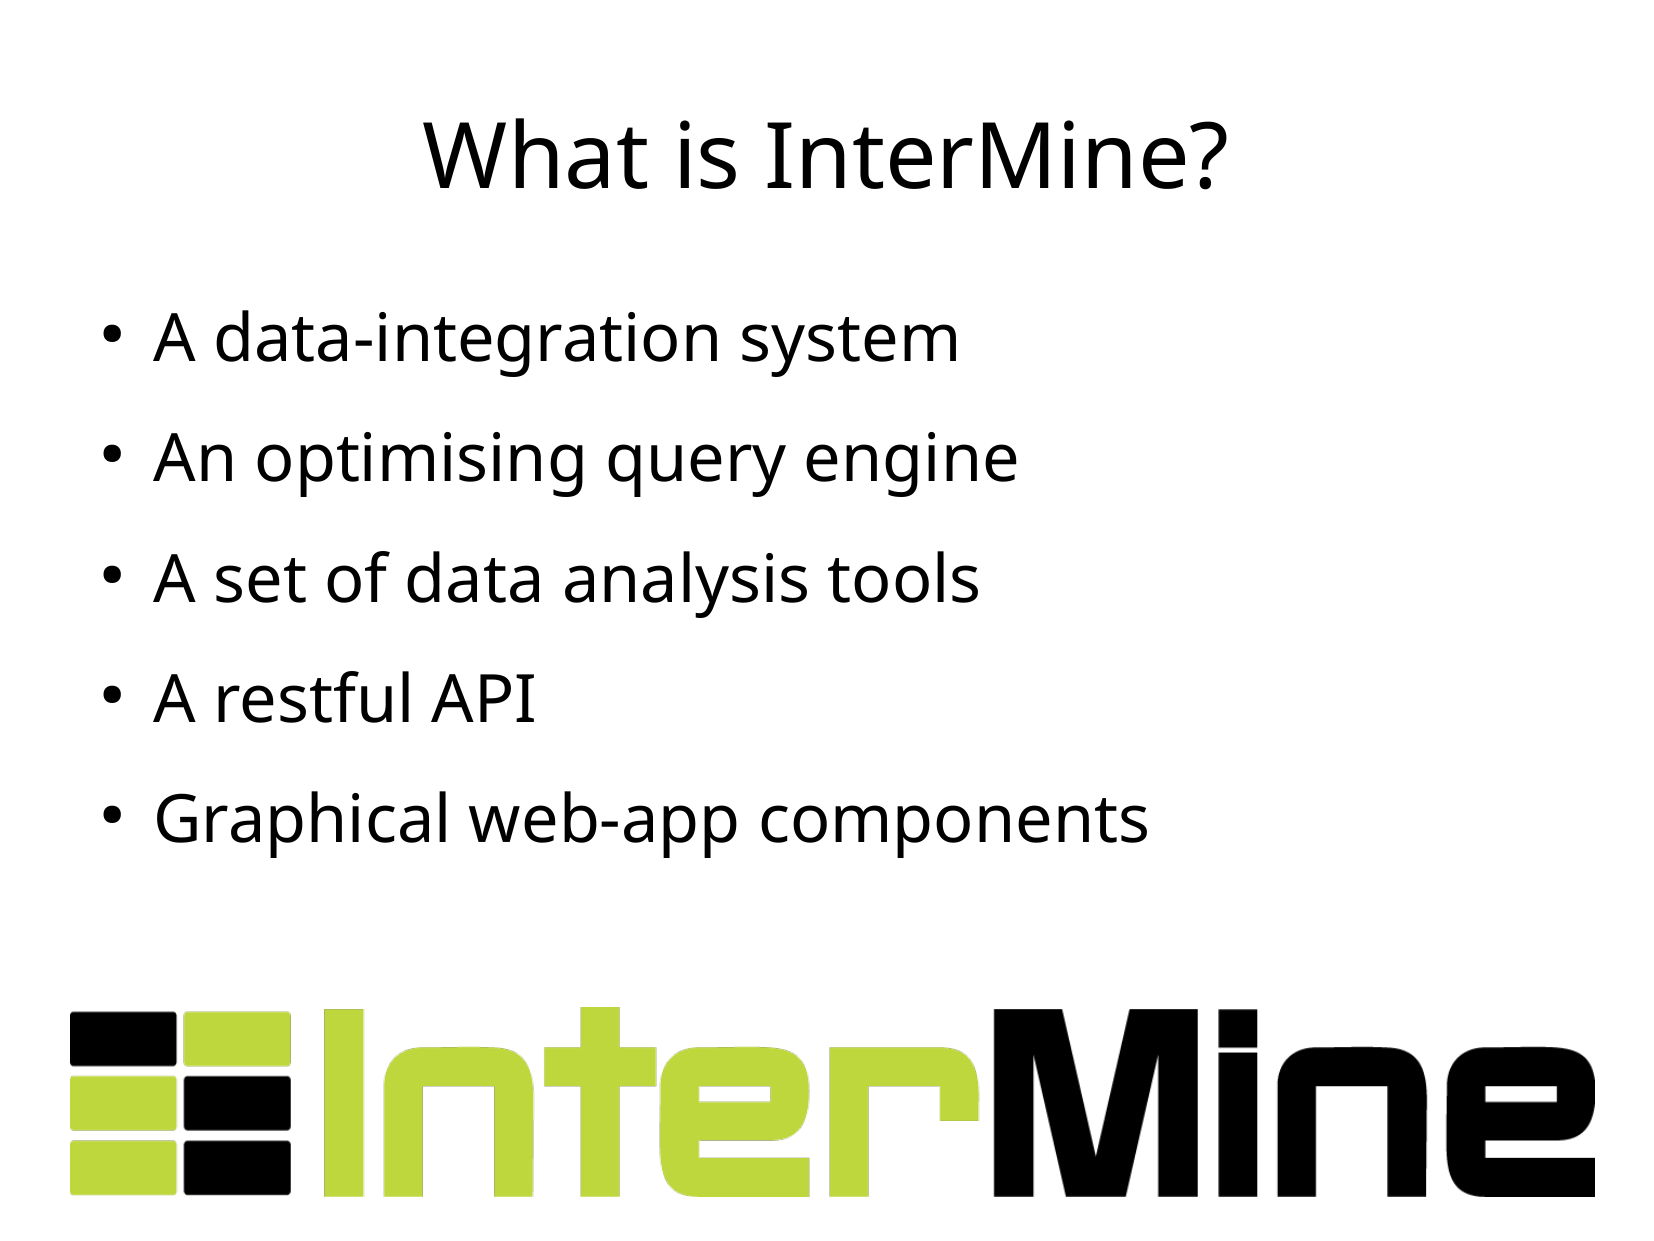

# What is InterMine?
A data-integration system
An optimising query engine
A set of data analysis tools
A restful API
Graphical web-app components